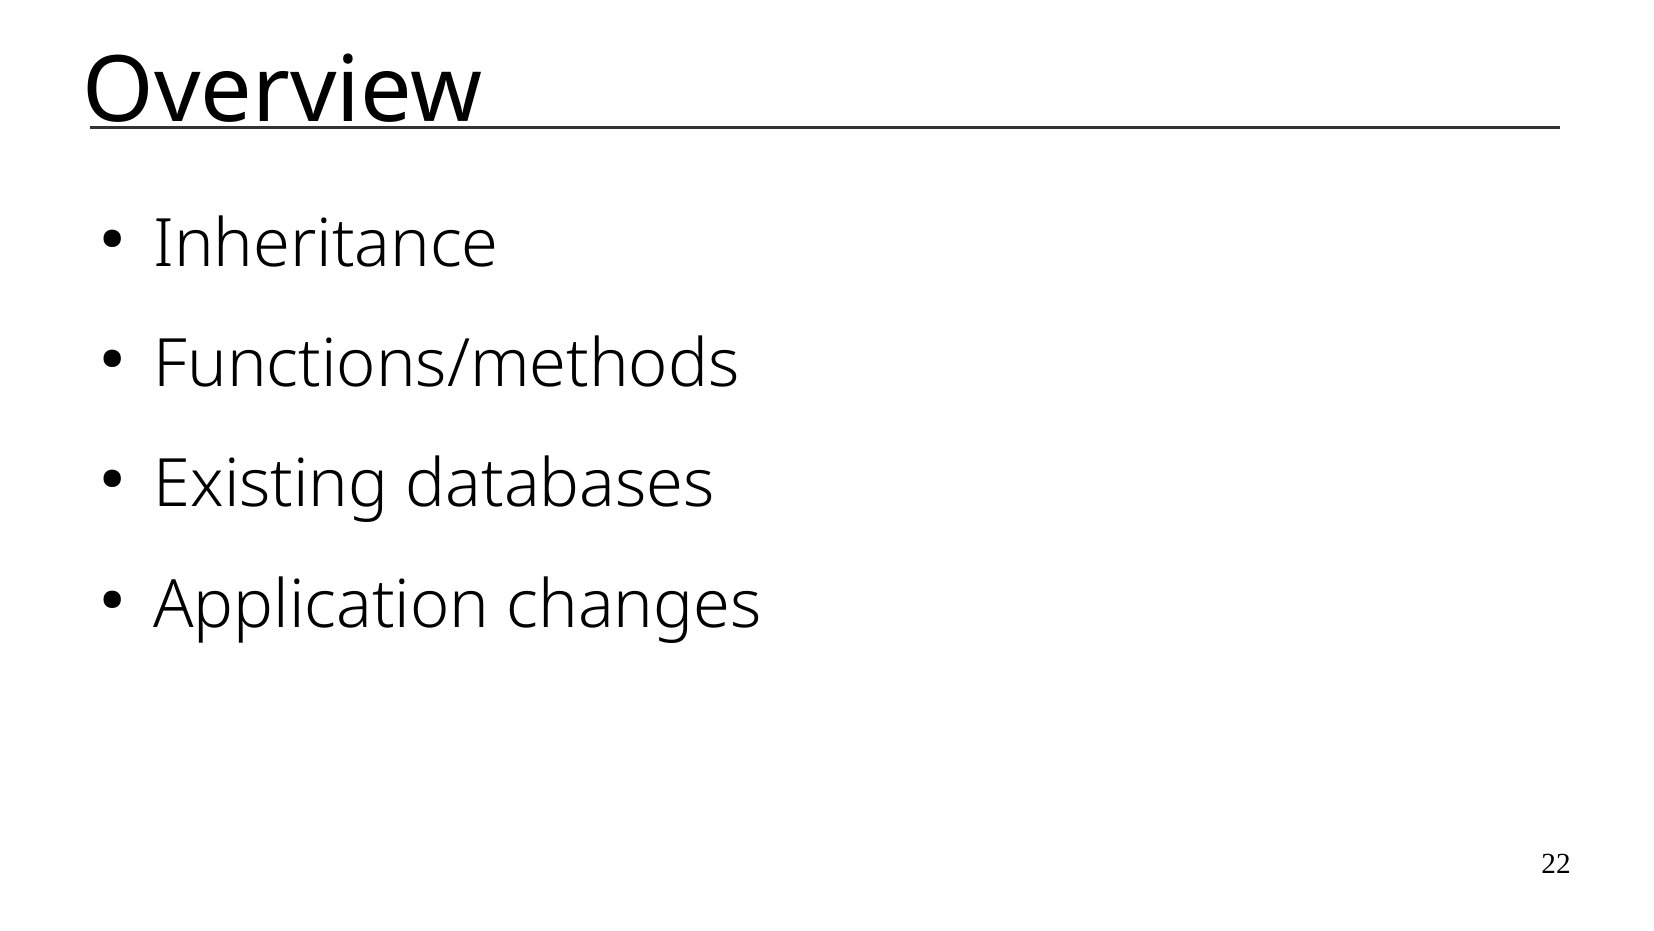

# Overview
Inheritance
Functions/methods
Existing databases
Application changes
22